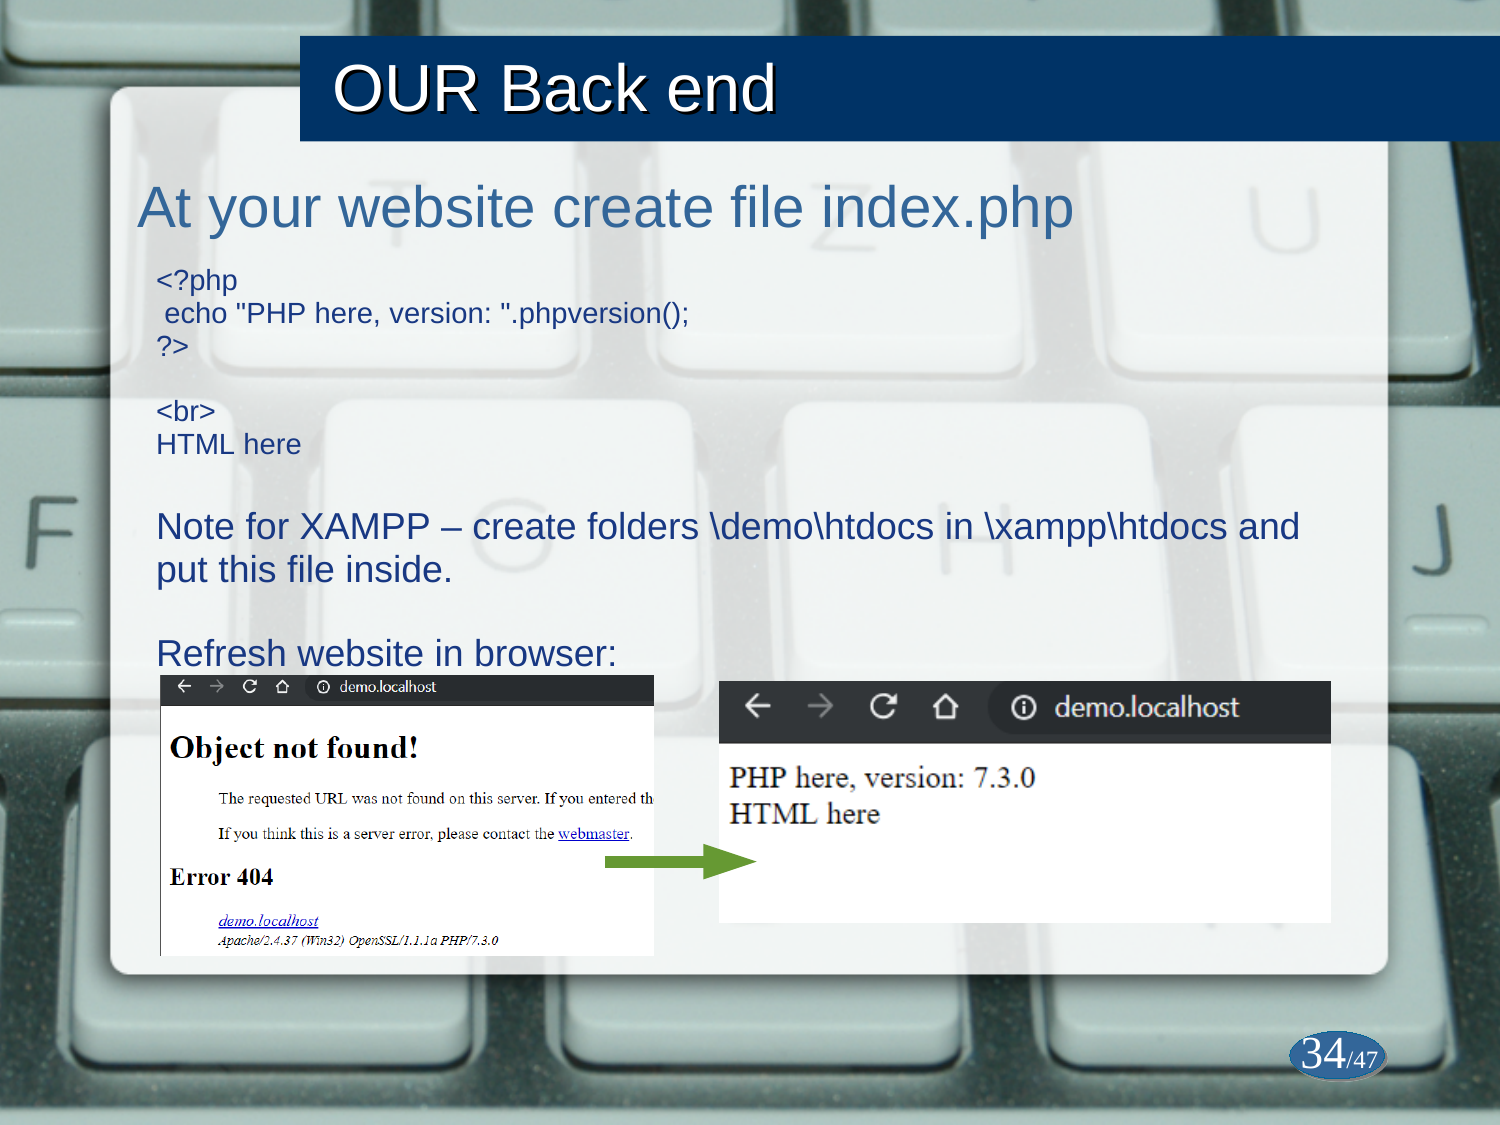

# OUR Back end
At your website create file index.php
<?php
 echo "PHP here, version: ".phpversion();
?>
<br>
HTML here
Note for XAMPP – create folders \demo\htdocs in \xampp\htdocs and put this file inside.
Refresh website in browser:
34